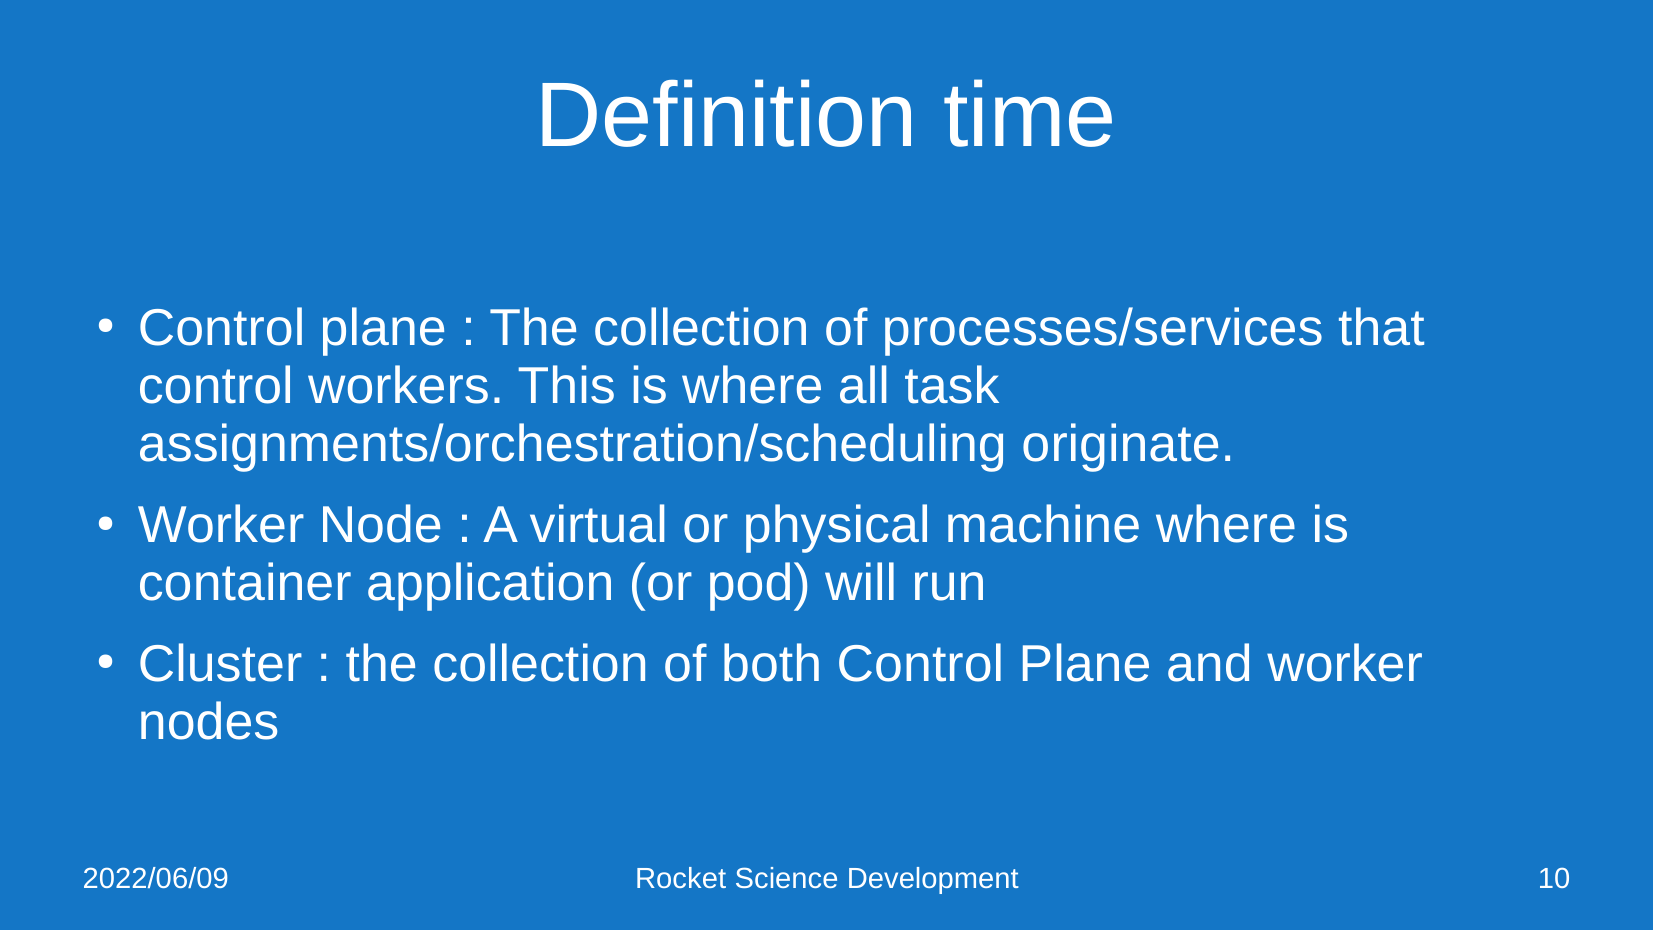

# Definition time
Control plane : The collection of processes/services that control workers. This is where all task assignments/orchestration/scheduling originate.
Worker Node : A virtual or physical machine where is container application (or pod) will run
Cluster : the collection of both Control Plane and worker nodes
2022/06/09
Rocket Science Development
10